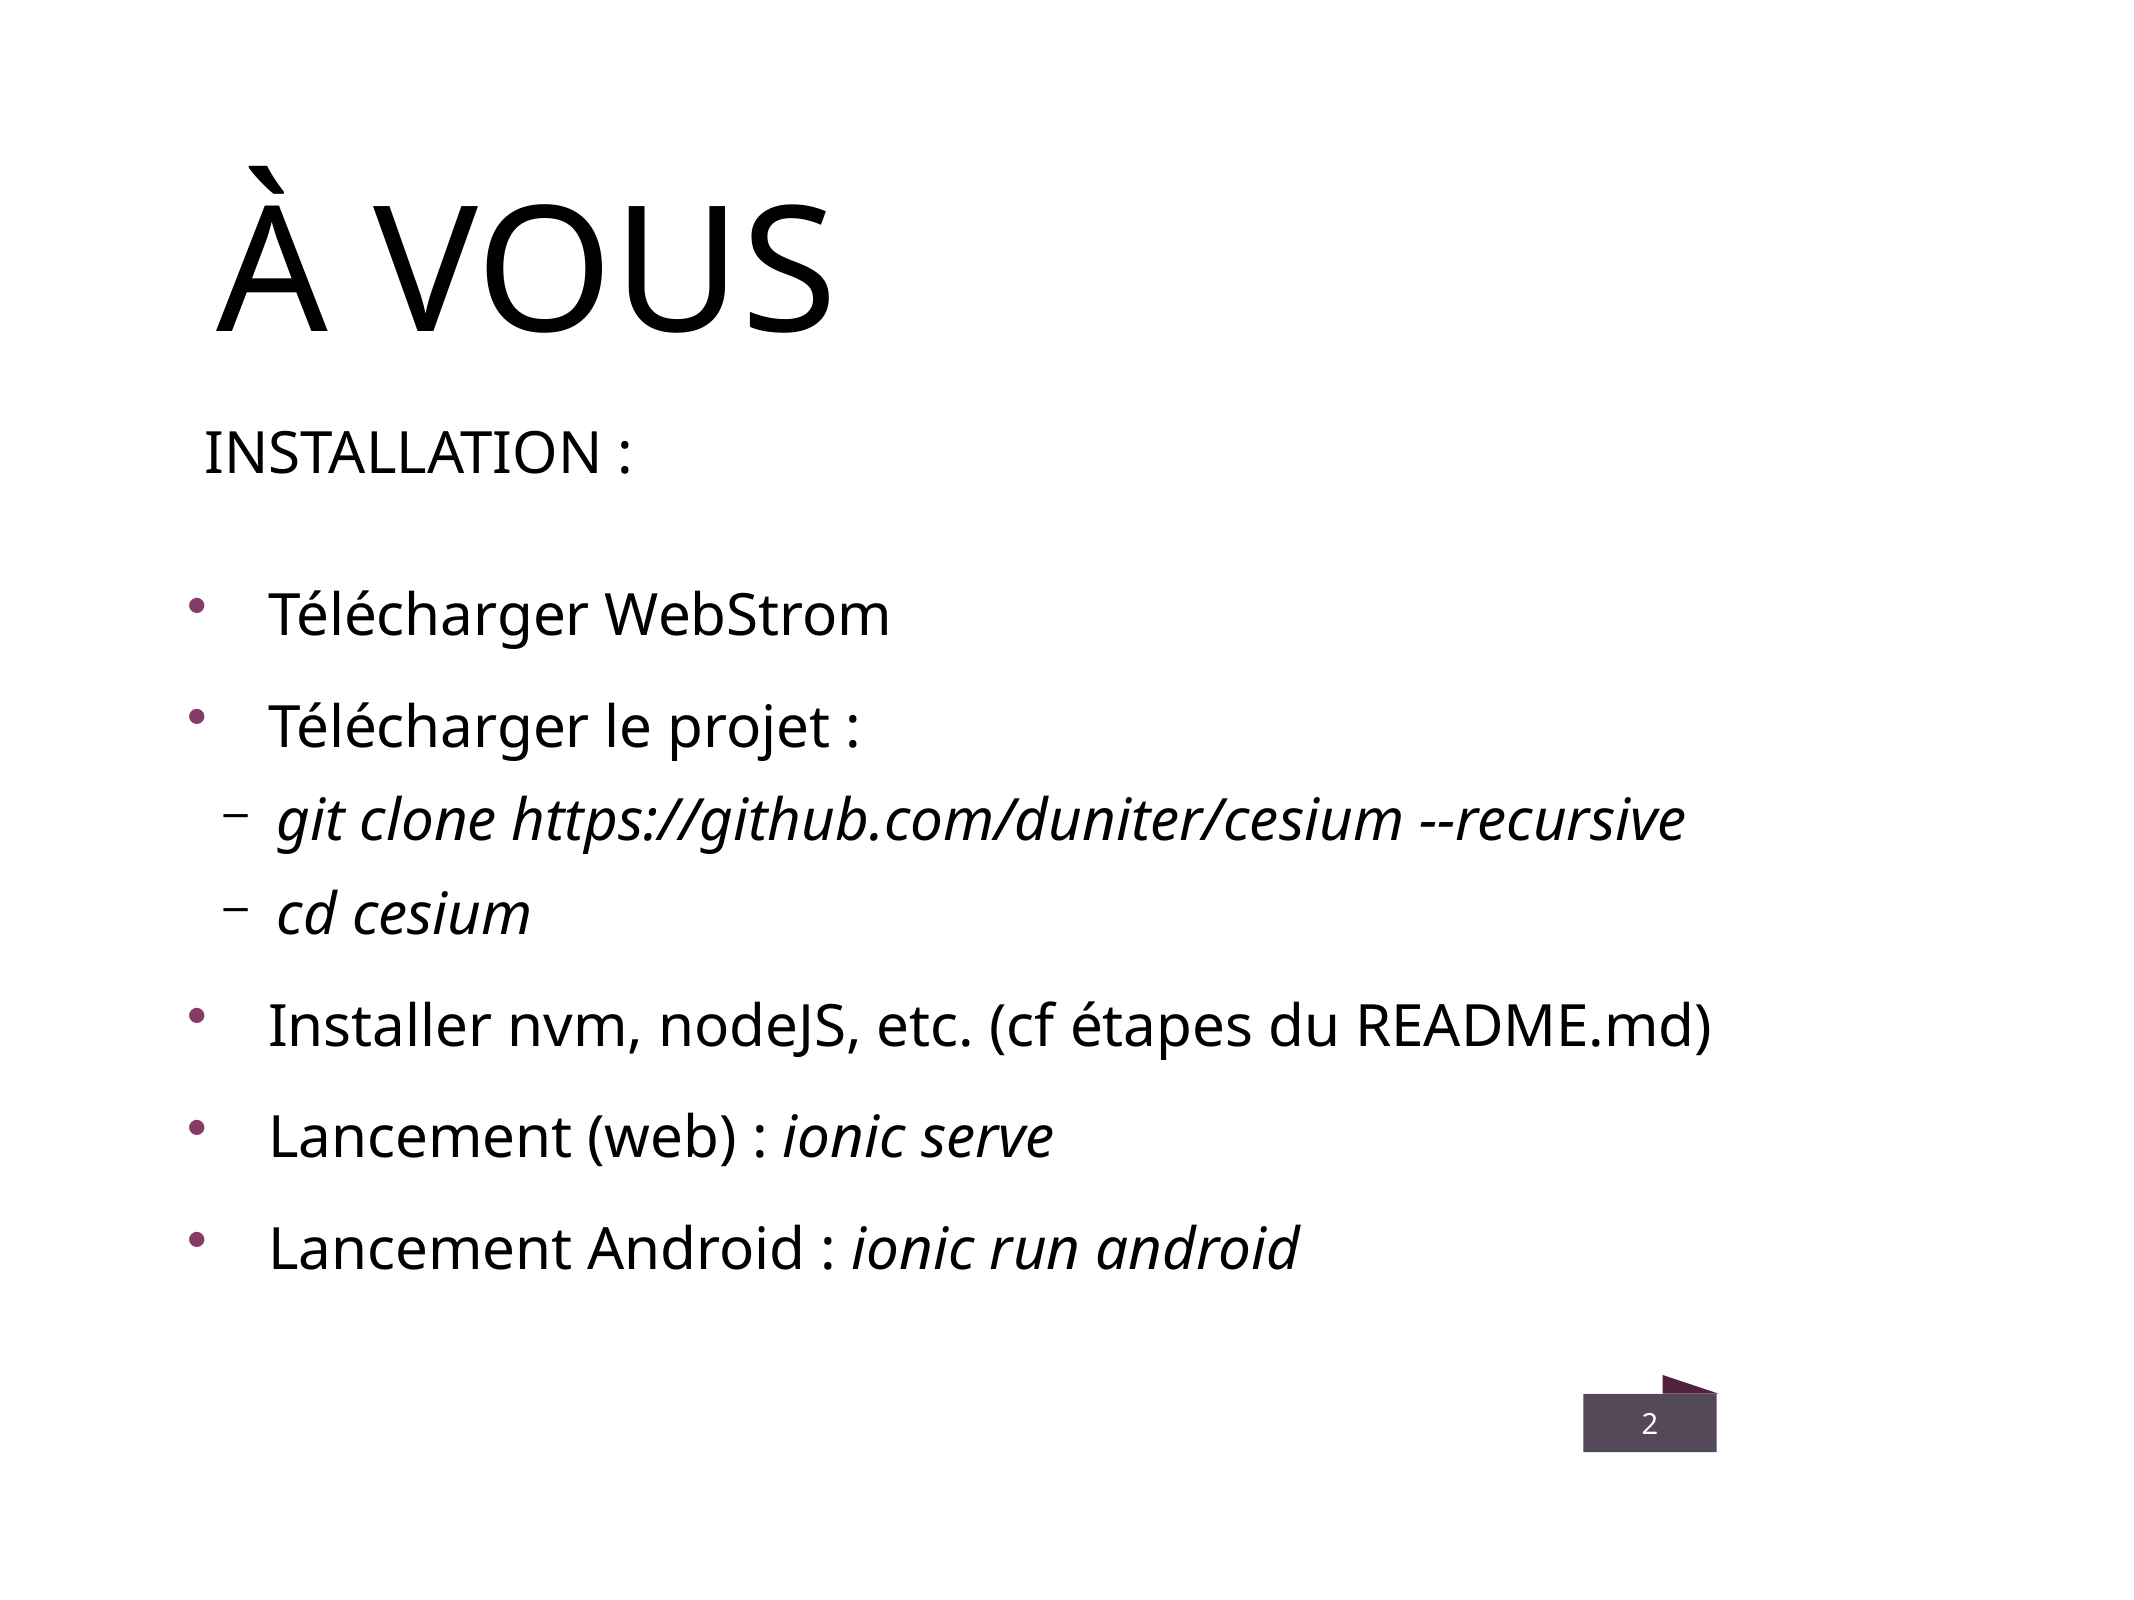

À VOUS
Installation :
Télécharger WebStrom
Télécharger le projet :
git clone https://github.com/duniter/cesium --recursive
cd cesium
Installer nvm, nodeJS, etc. (cf étapes du README.md)
Lancement (web) : ionic serve
Lancement Android : ionic run android
# 2